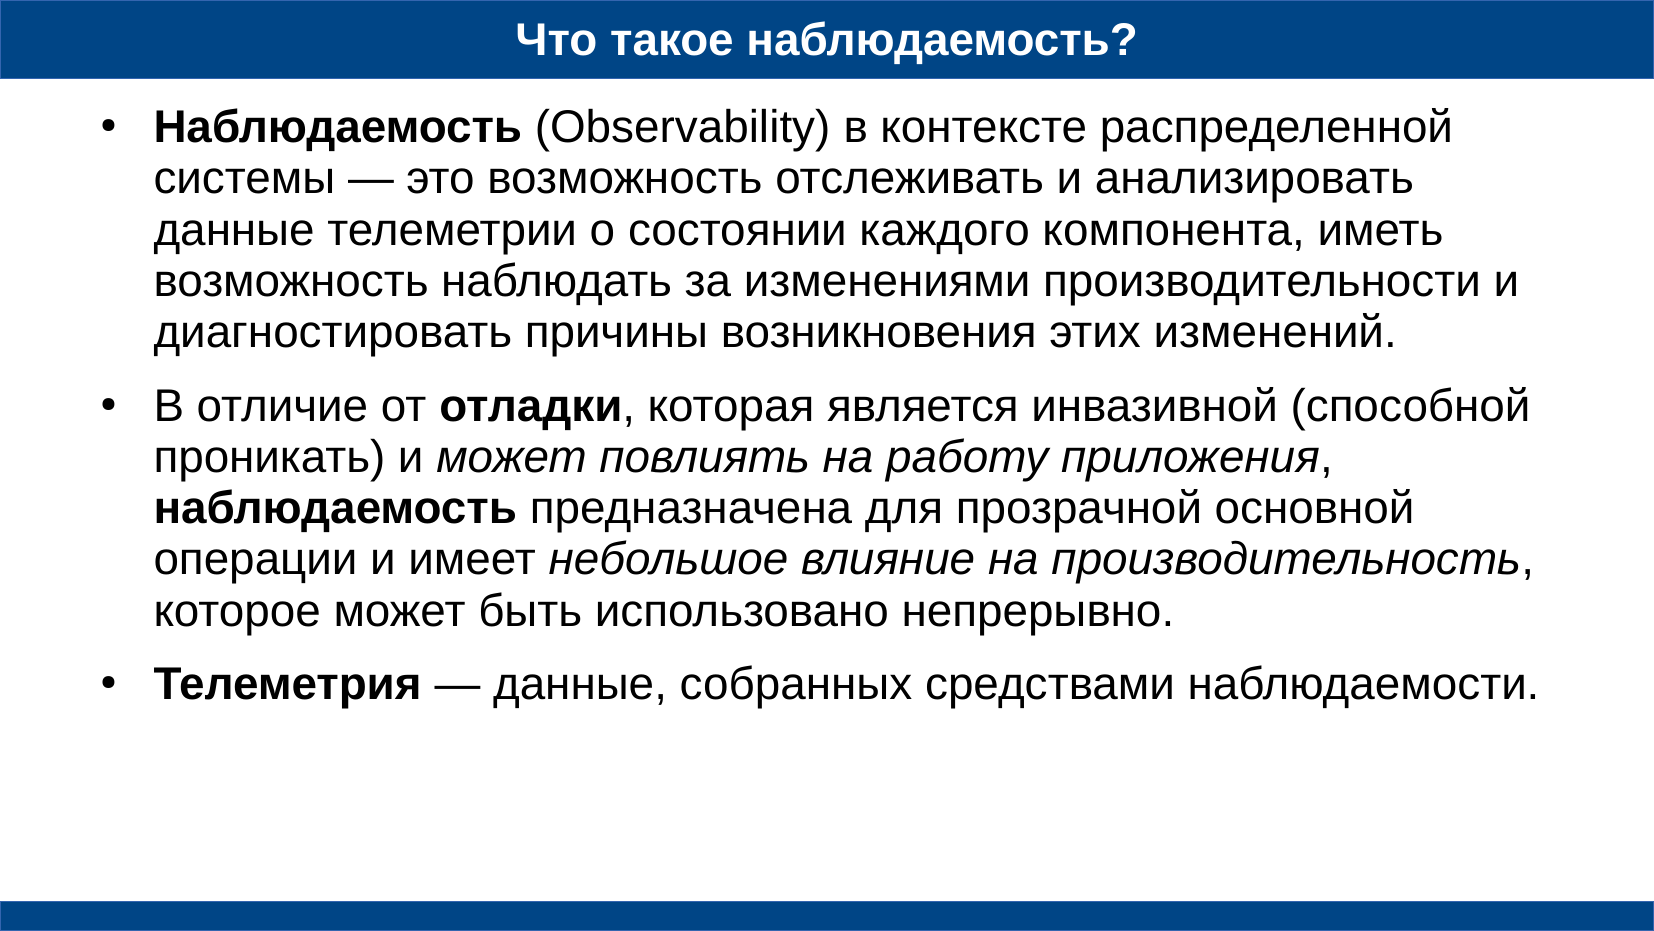

# Что такое наблюдаемость?
Наблюдаемость (Observability) в контексте распределенной системы — это возможность отслеживать и анализировать данные телеметрии о состоянии каждого компонента, иметь возможность наблюдать за изменениями производительности и диагностировать причины возникновения этих изменений.
В отличие от отладки, которая является инвазивной (способной проникать) и может повлиять на работу приложения, наблюдаемость предназначена для прозрачной основной операции и имеет небольшое влияние на производительность, которое может быть использовано непрерывно.
Телеметрия — данные, собранных средствами наблюдаемости.